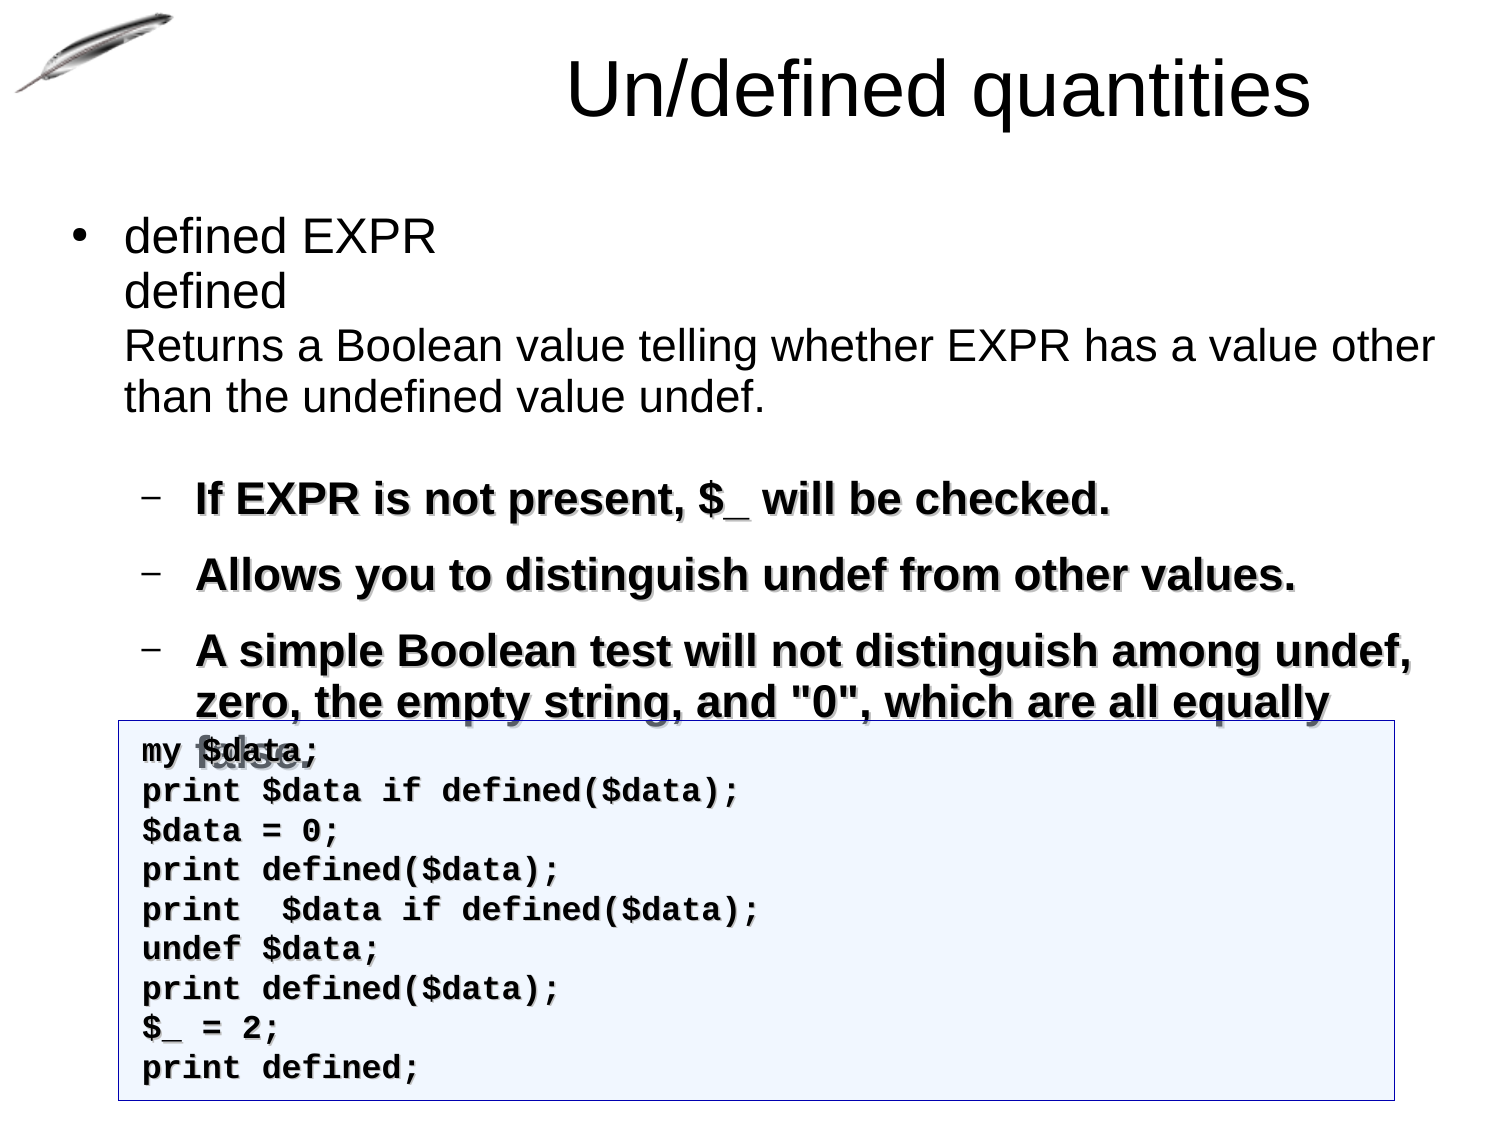

# Un/defined quantities
defined EXPR
defined
Returns a Boolean value telling whether EXPR has a value other than the undefined value undef.
If EXPR is not present, $_ will be checked.
Allows you to distinguish undef from other values.
A simple Boolean test will not distinguish among undef, zero, the empty string, and "0", which are all equally false.
my $data;
print $data if defined($data);
$data = 0;
print defined($data);
print $data if defined($data);
undef $data;
print defined($data);
$_ = 2;
print defined;